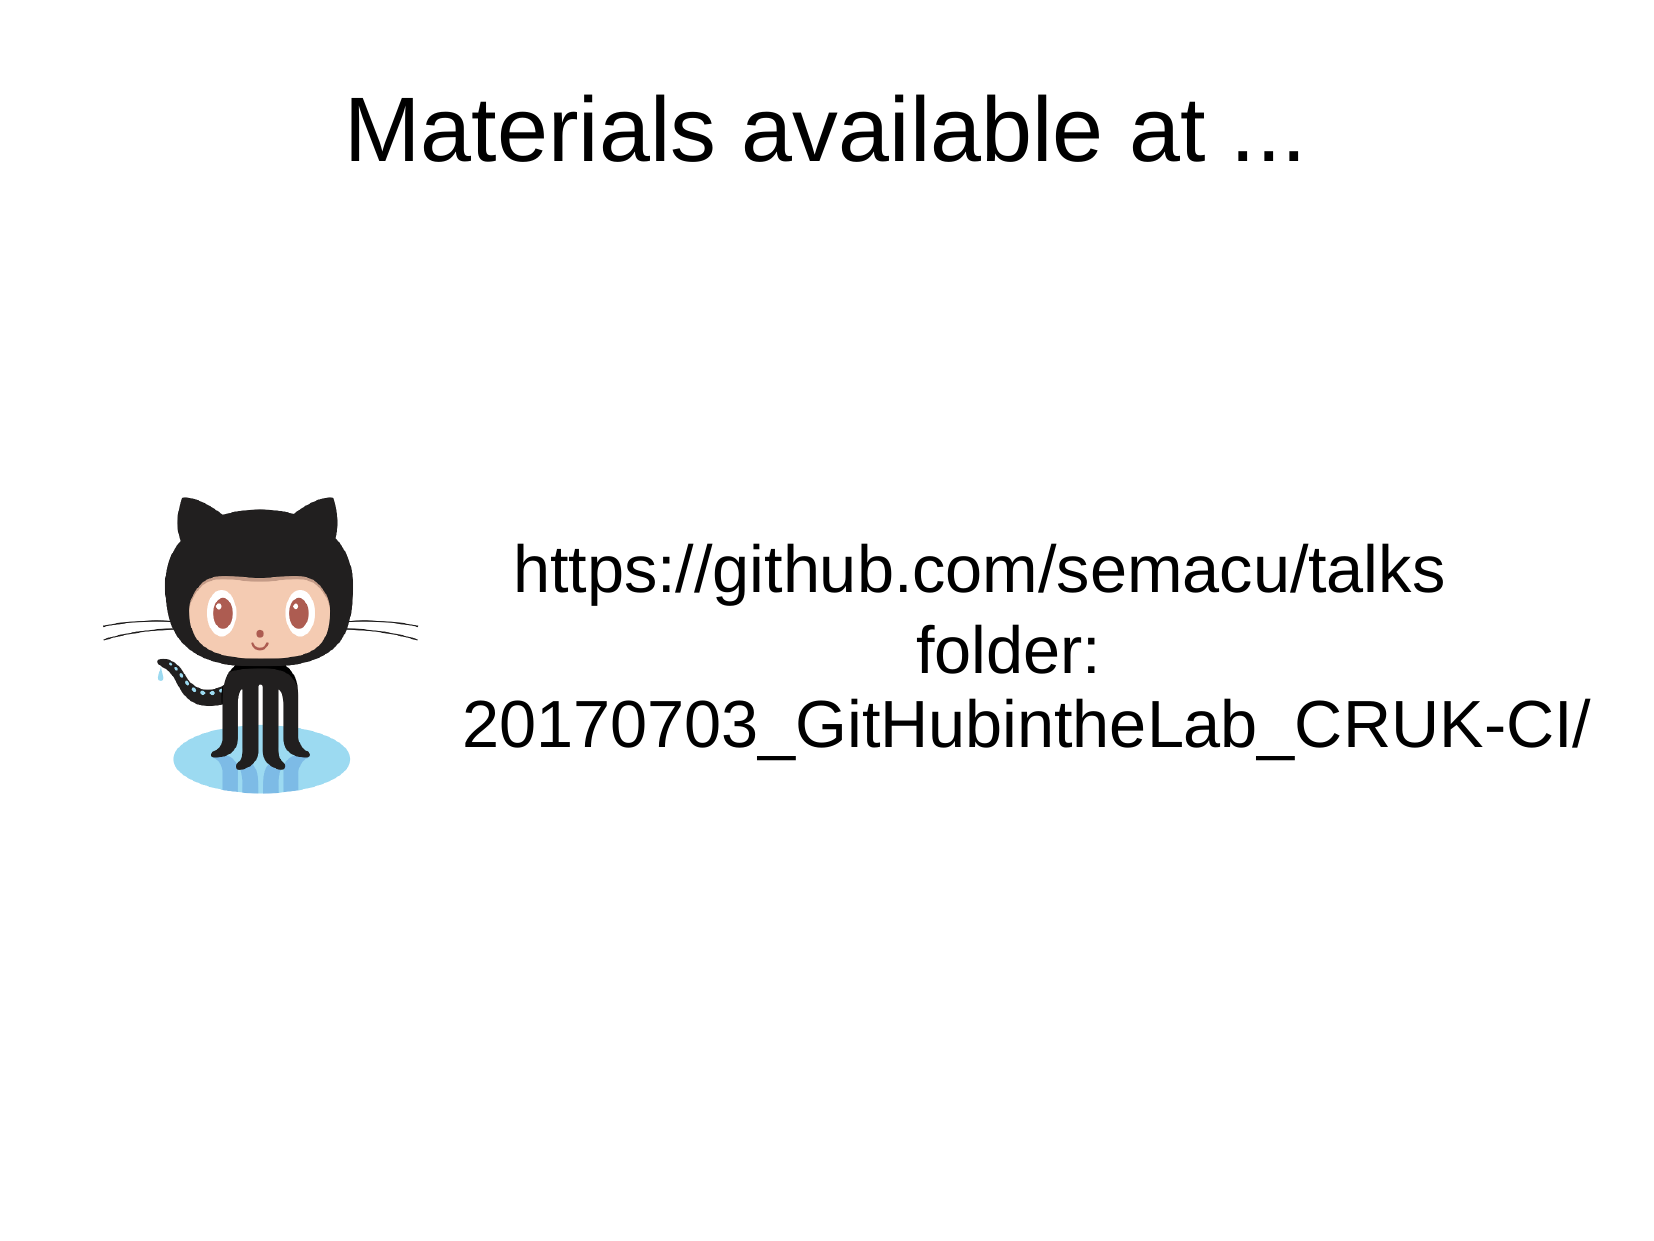

# Materials available at ...
https://github.com/semacu/talks
folder: 20170703_GitHubintheLab_CRUK-CI/